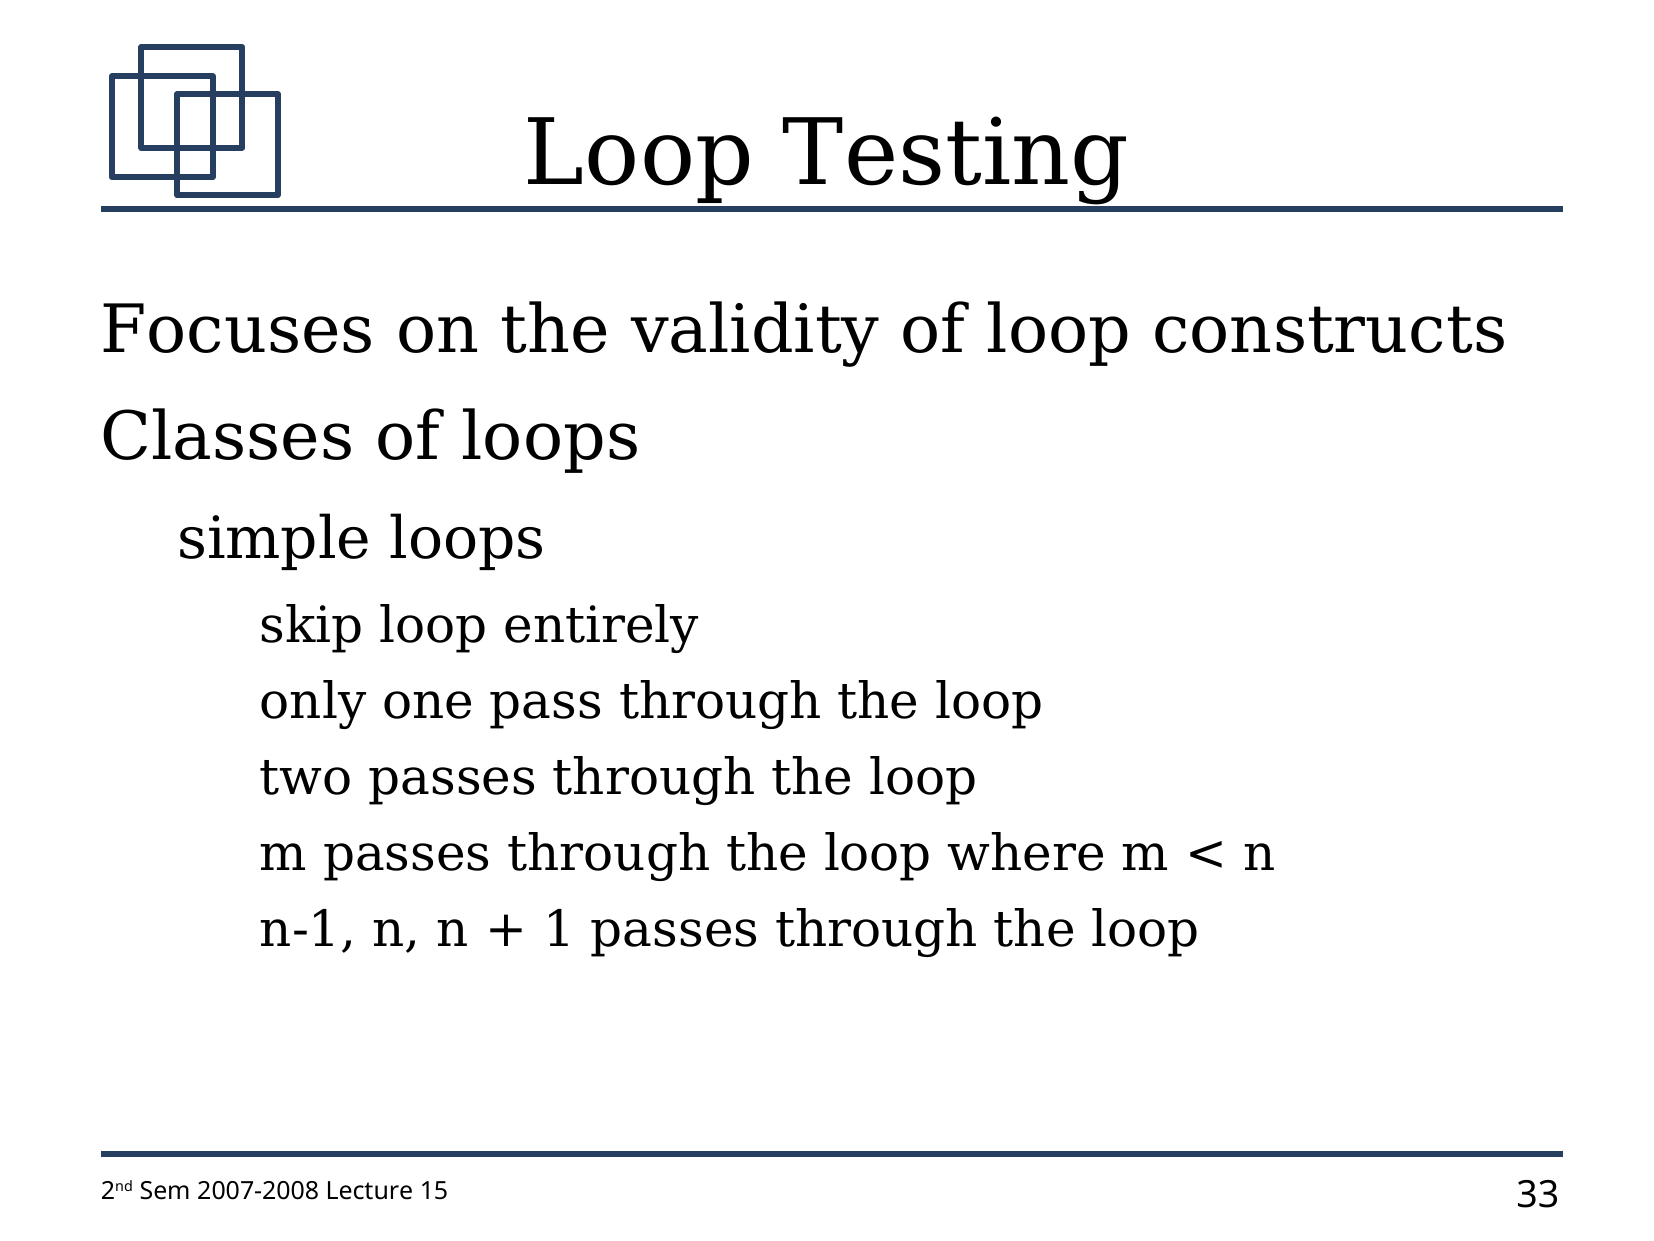

# Loop Testing
Focuses on the validity of loop constructs
Classes of loops
simple loops
skip loop entirely
only one pass through the loop
two passes through the loop
m passes through the loop where m < n
n-1, n, n + 1 passes through the loop